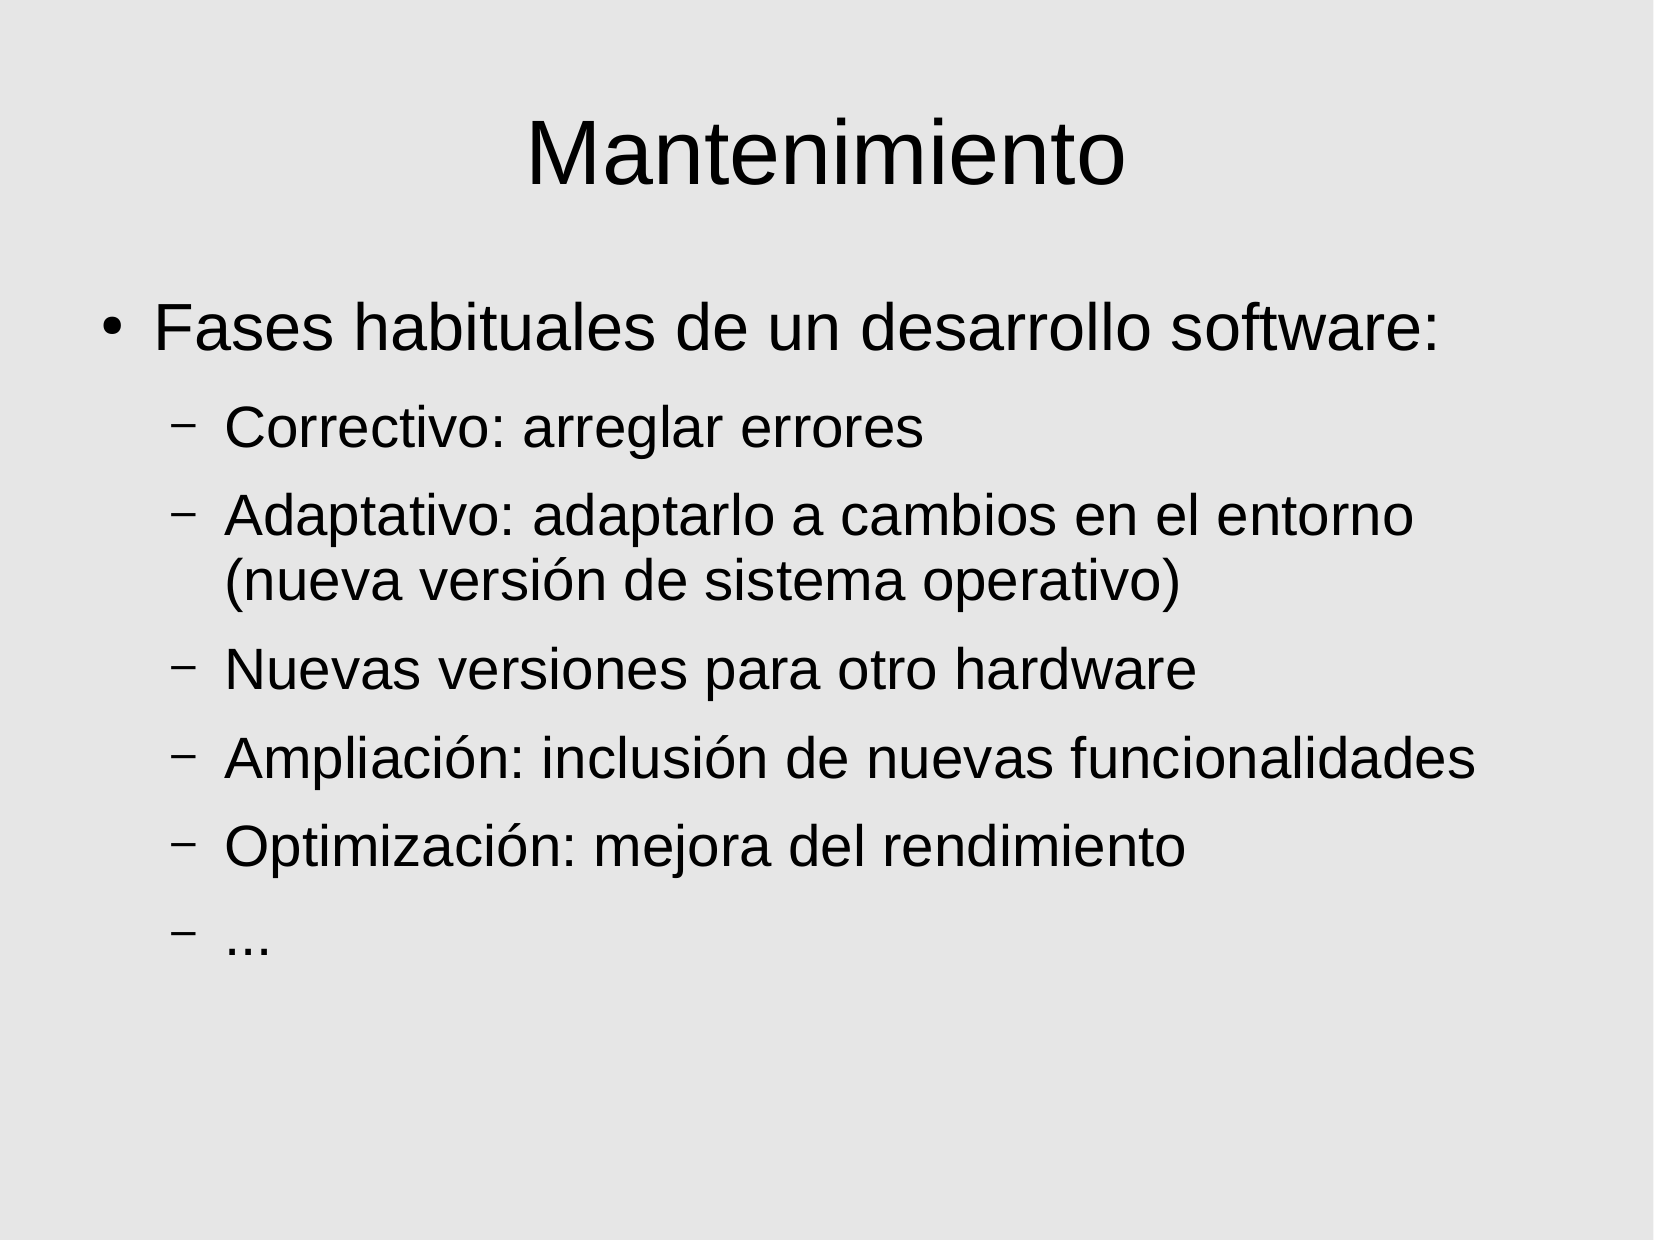

# Mantenimiento
Fases habituales de un desarrollo software:
Correctivo: arreglar errores
Adaptativo: adaptarlo a cambios en el entorno (nueva versión de sistema operativo)
Nuevas versiones para otro hardware
Ampliación: inclusión de nuevas funcionalidades
Optimización: mejora del rendimiento
...